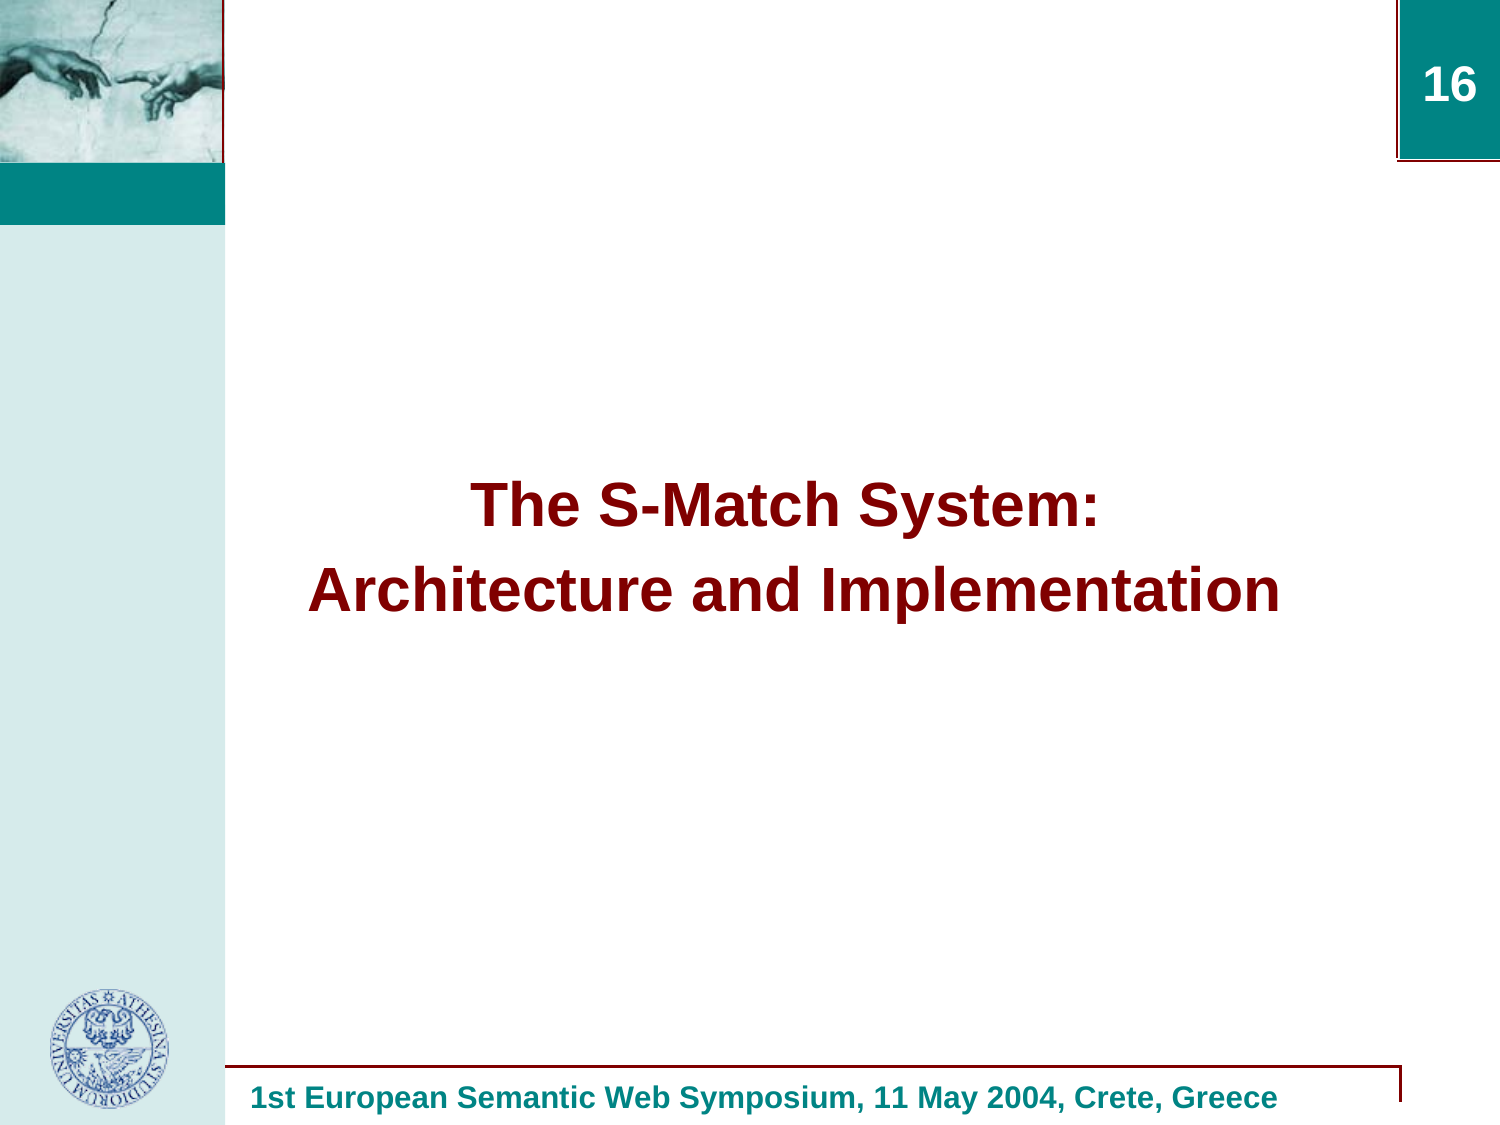

16
# The S-Match System:
Architecture and Implementation